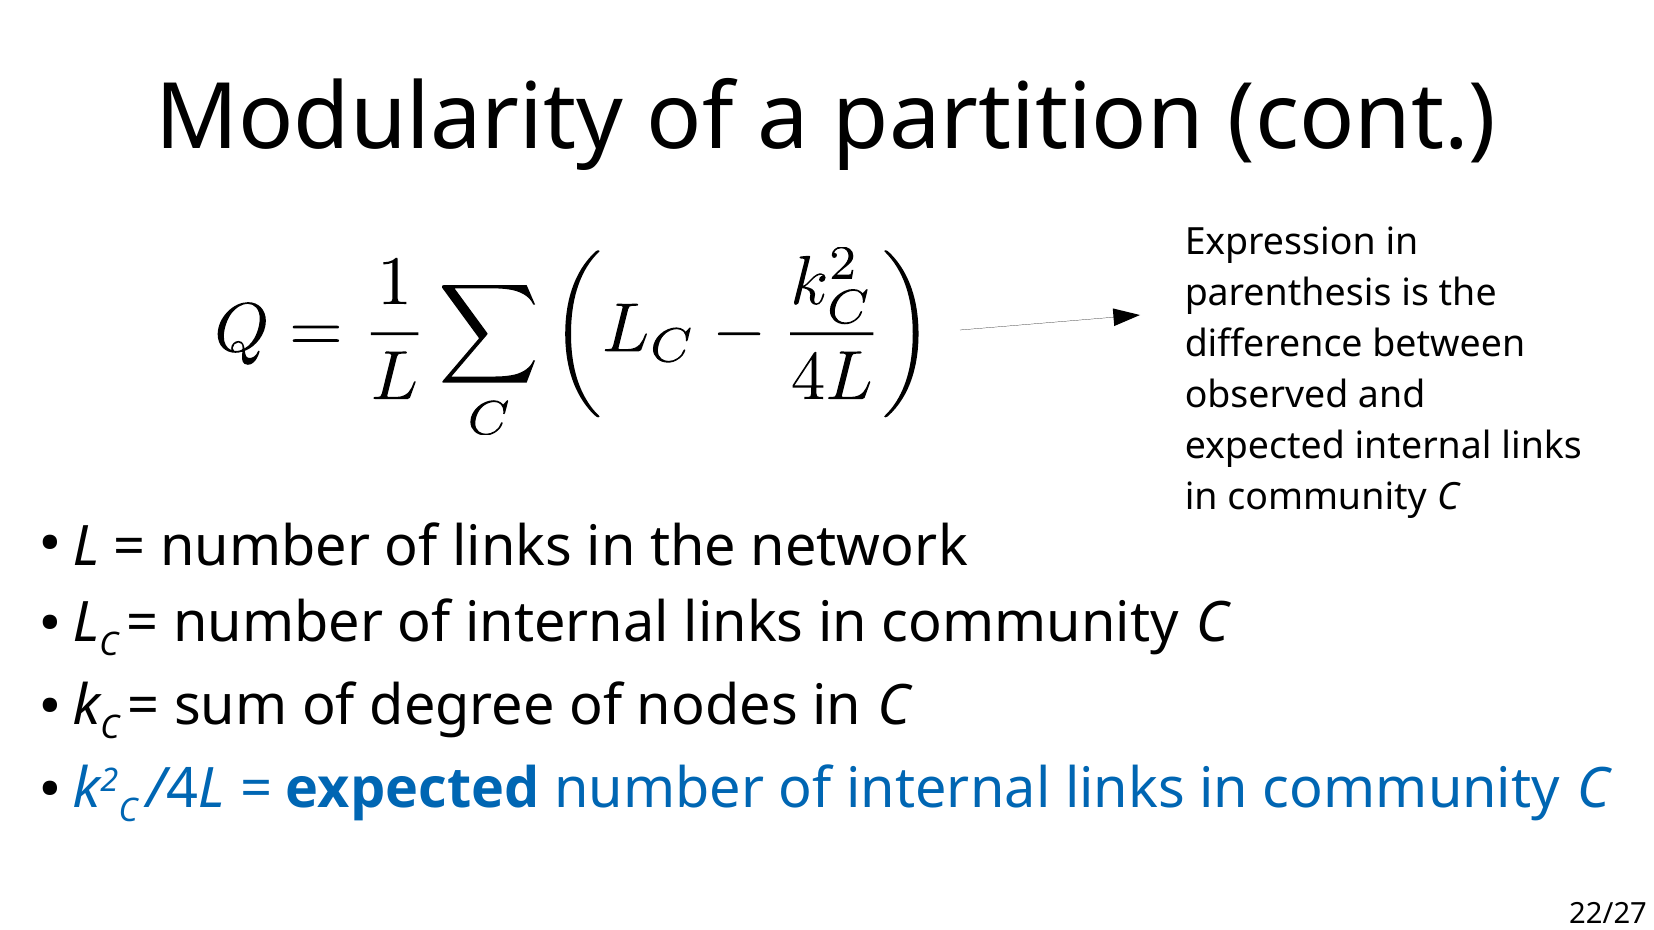

# Modularity of a partition (cont.)
Expression in parenthesis is the difference between observed and expected internal links in community C
L = number of links in the network
LC = number of internal links in community C
kC = sum of degree of nodes in C
k2C /4L = expected number of internal links in community C
22